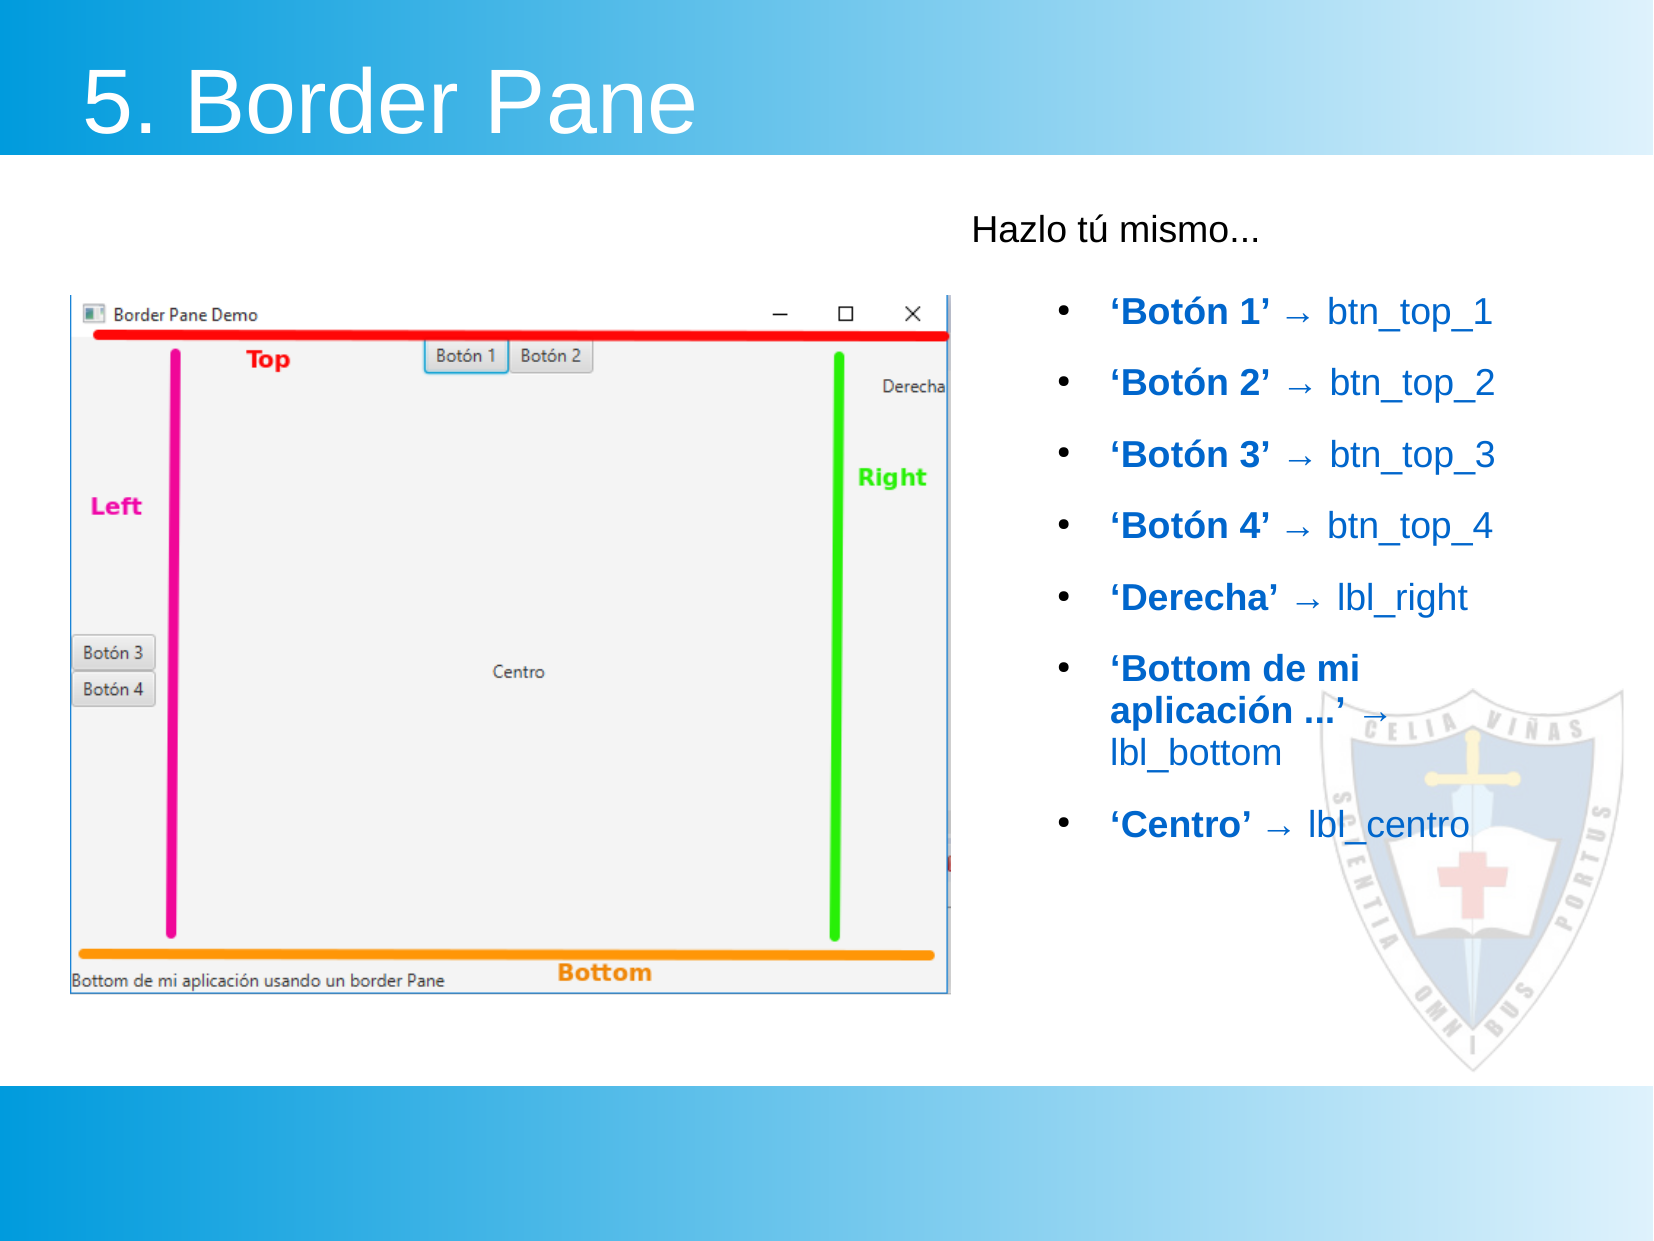

# 5. Border Pane
Hazlo tú mismo...
‘Botón 1’ → btn_top_1
‘Botón 2’ → btn_top_2
‘Botón 3’ → btn_top_3
‘Botón 4’ → btn_top_4
‘Derecha’ → lbl_right
‘Bottom de mi aplicación ...’ → lbl_bottom
‘Centro’ → lbl_centro